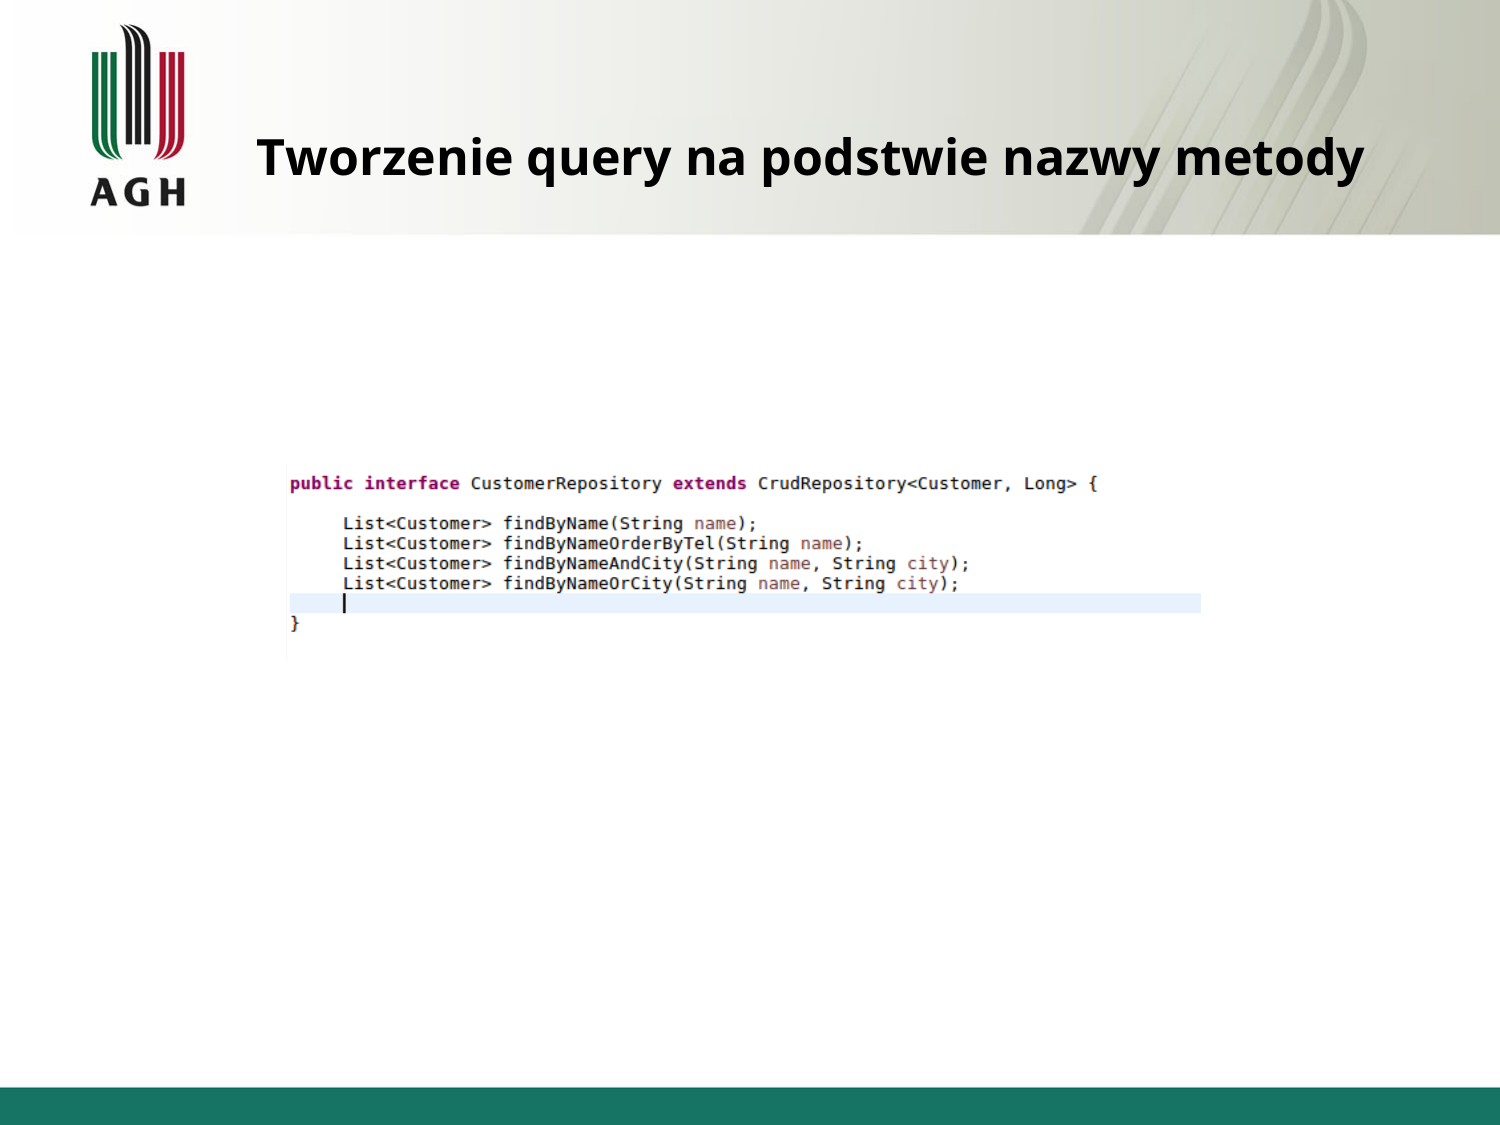

# Tworzenie query na podstwie nazwy metody